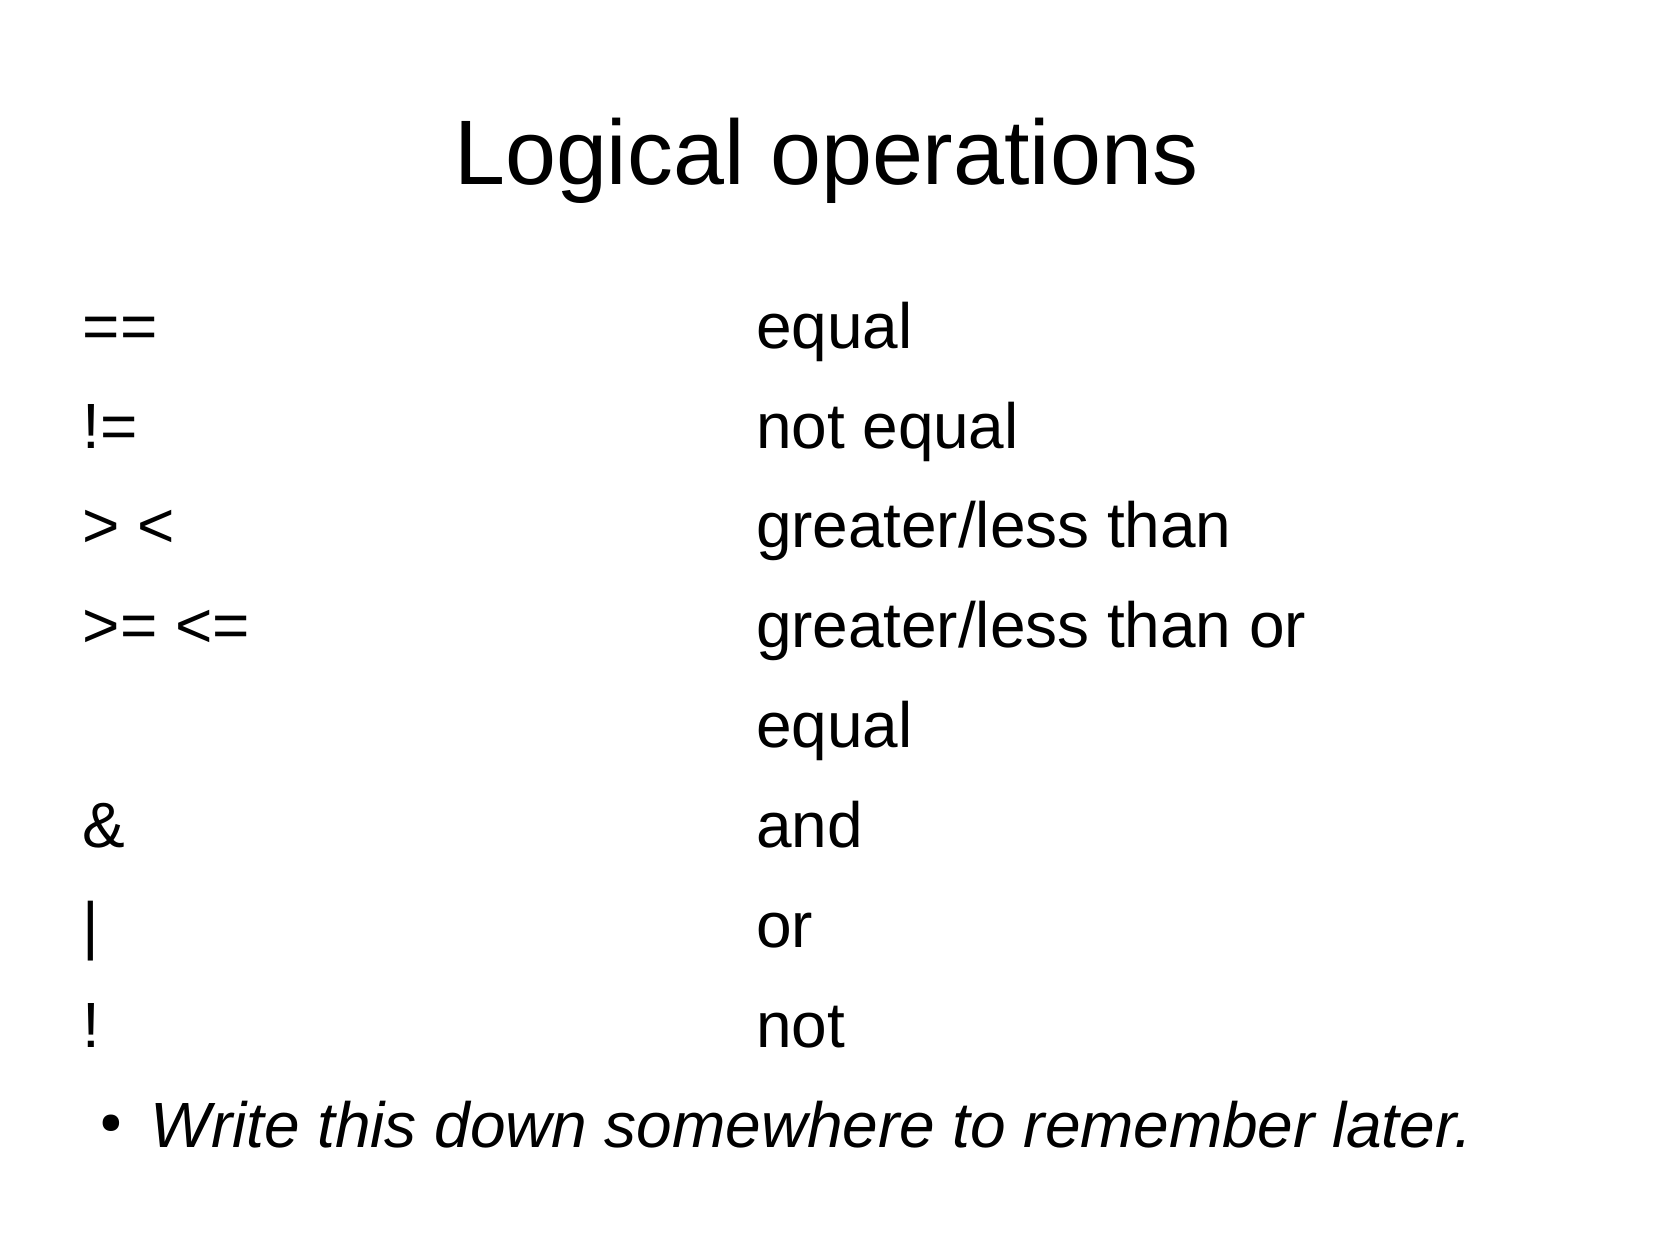

# Logical operations
==	equal
!=	not equal
> <	greater/less than
>= <=	greater/less than or
 	equal
&	and
|	or
!	not
Write this down somewhere to remember later.